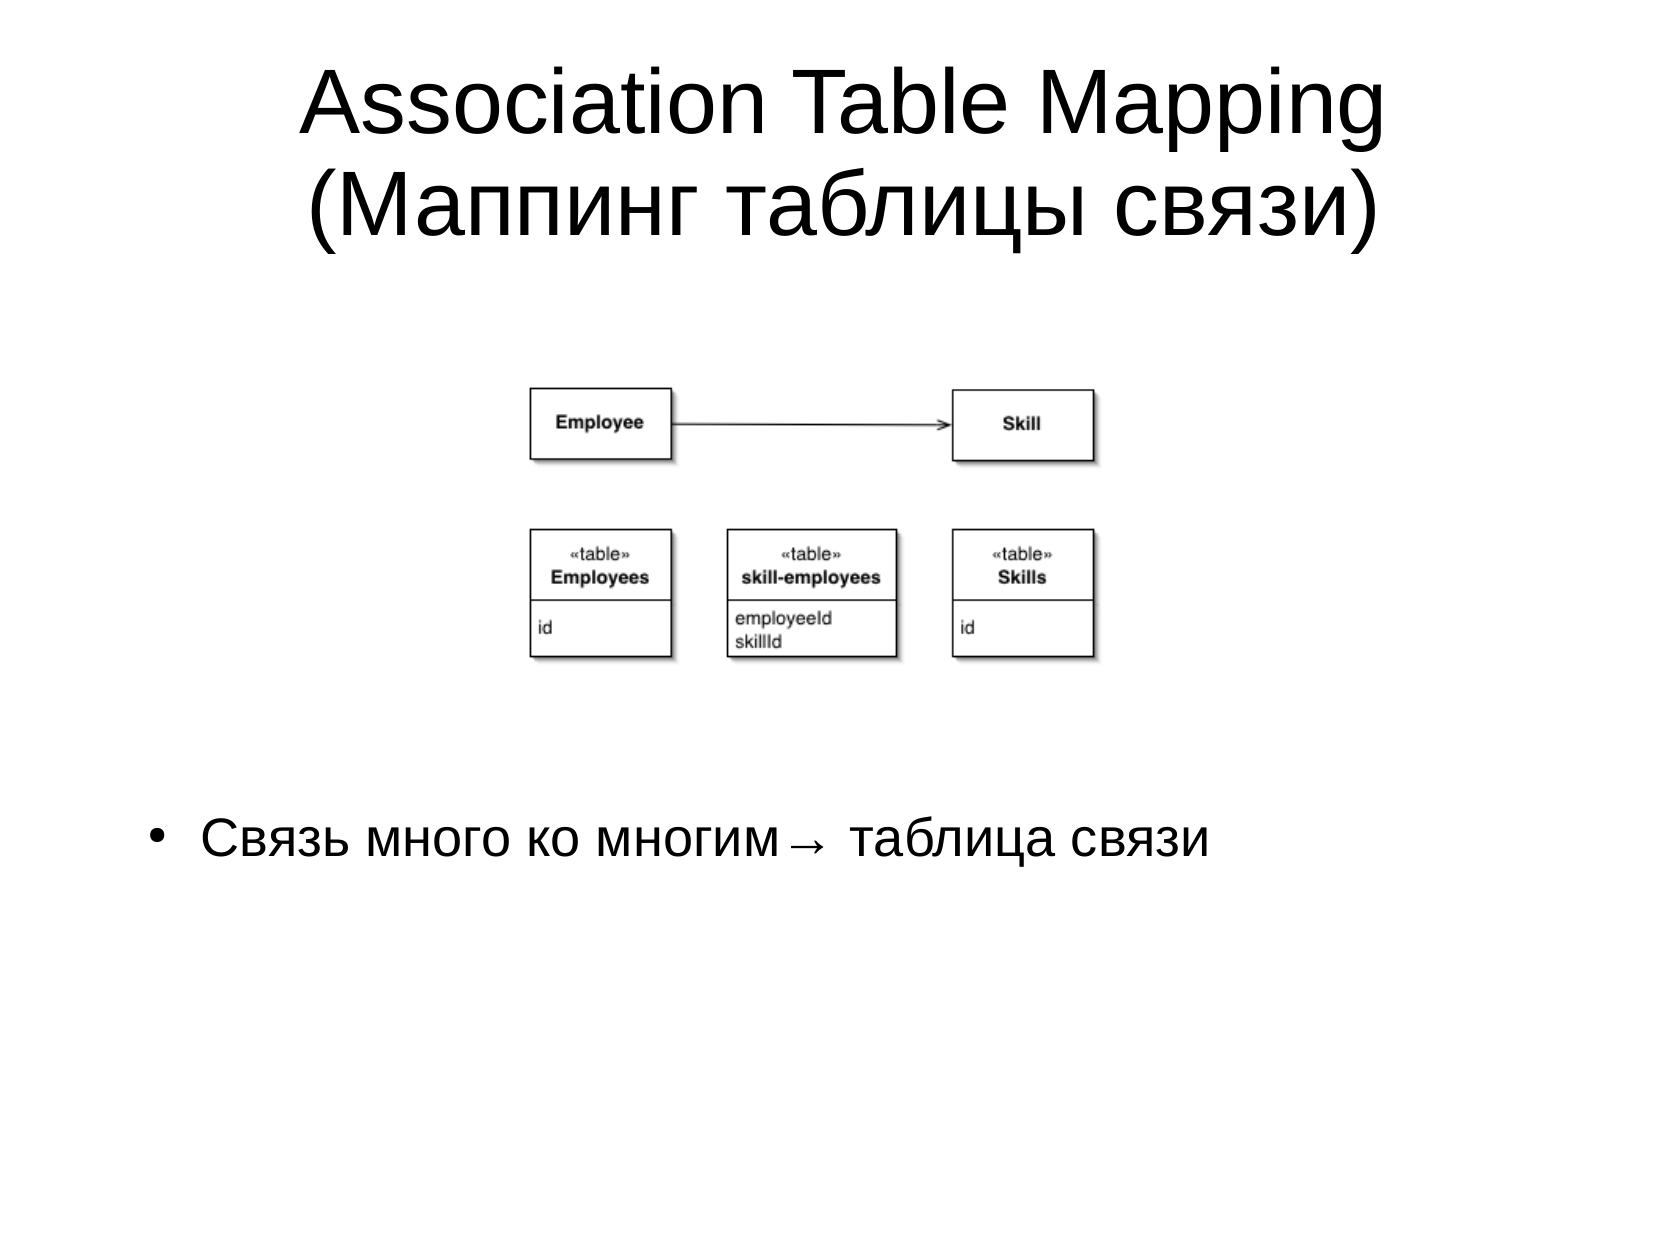

# Association Table Mapping (Маппинг таблицы связи)
Связь много ко многим→ таблица связи